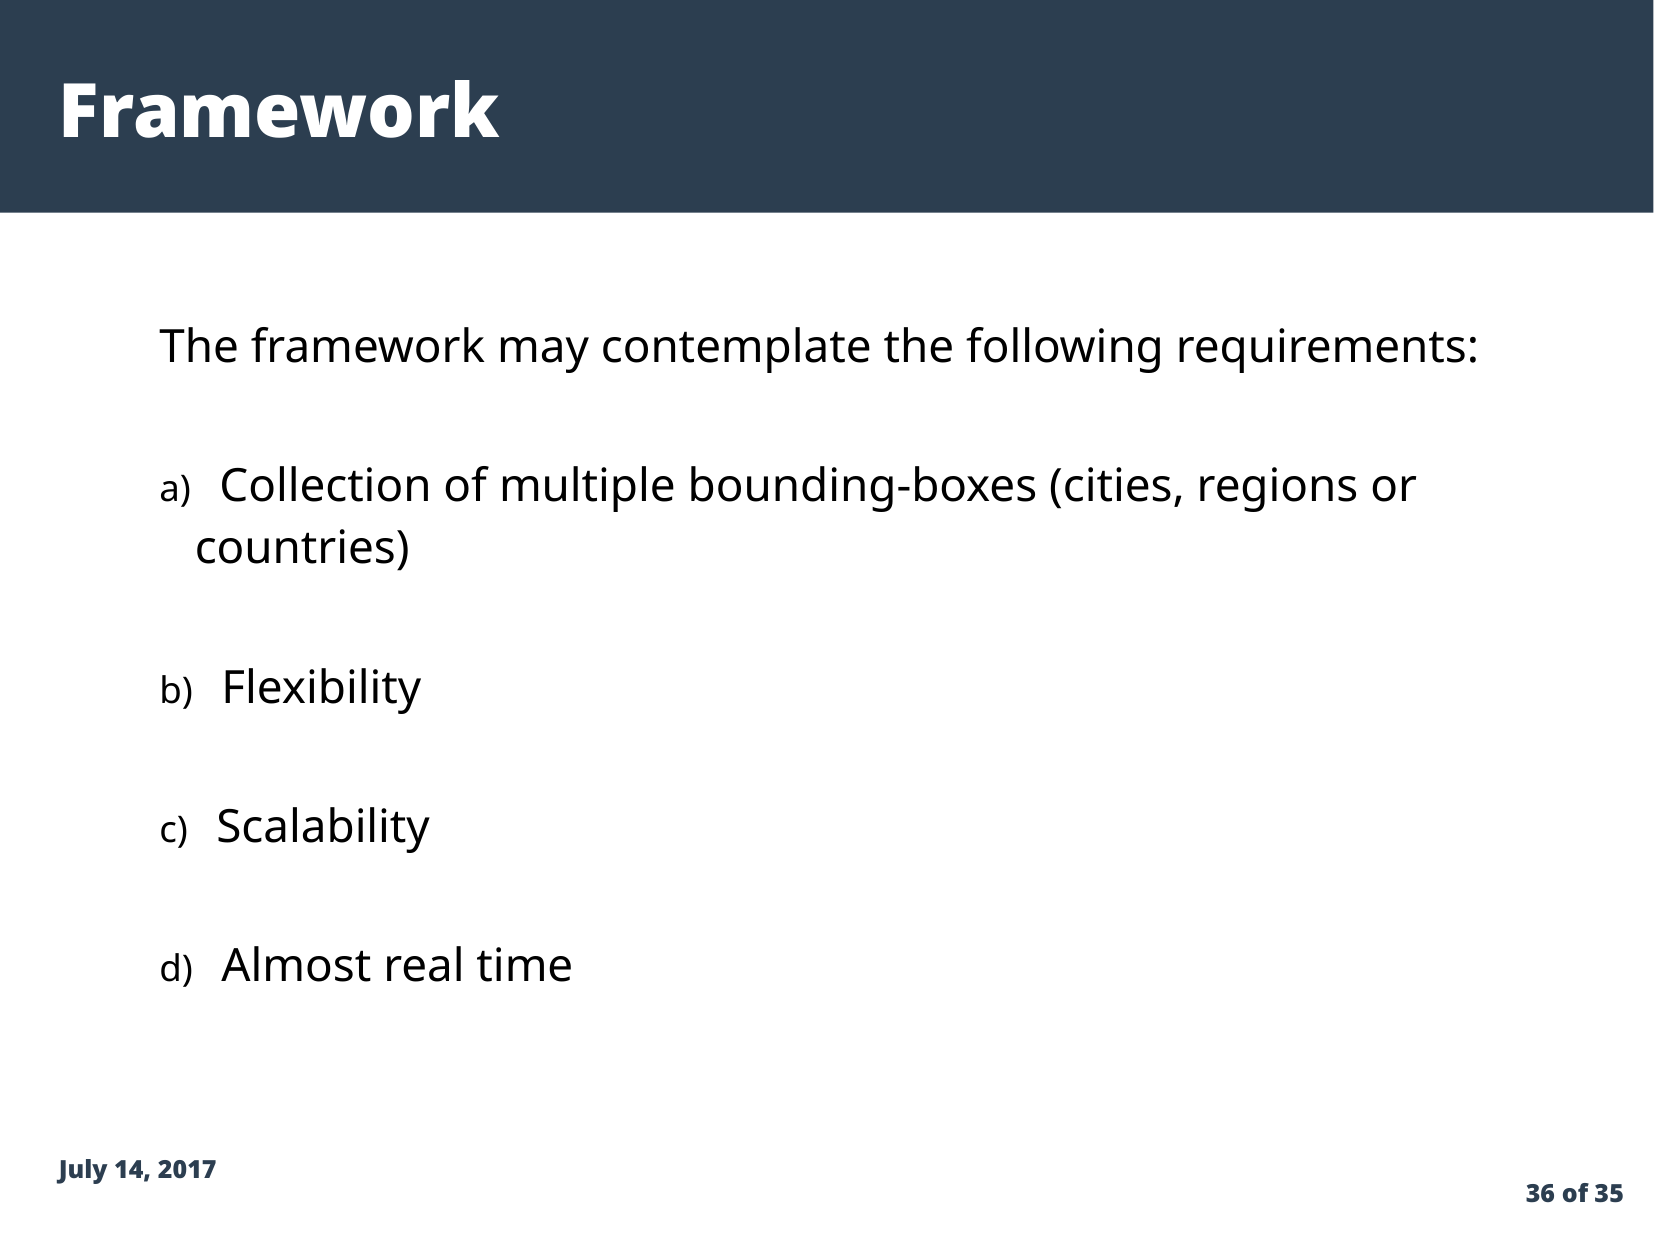

# Framework
The framework may contemplate the following requirements:
Collection of multiple bounding-boxes (cities, regions or countries)
Flexibility
Scalability
Almost real time
July 14, 2017
36